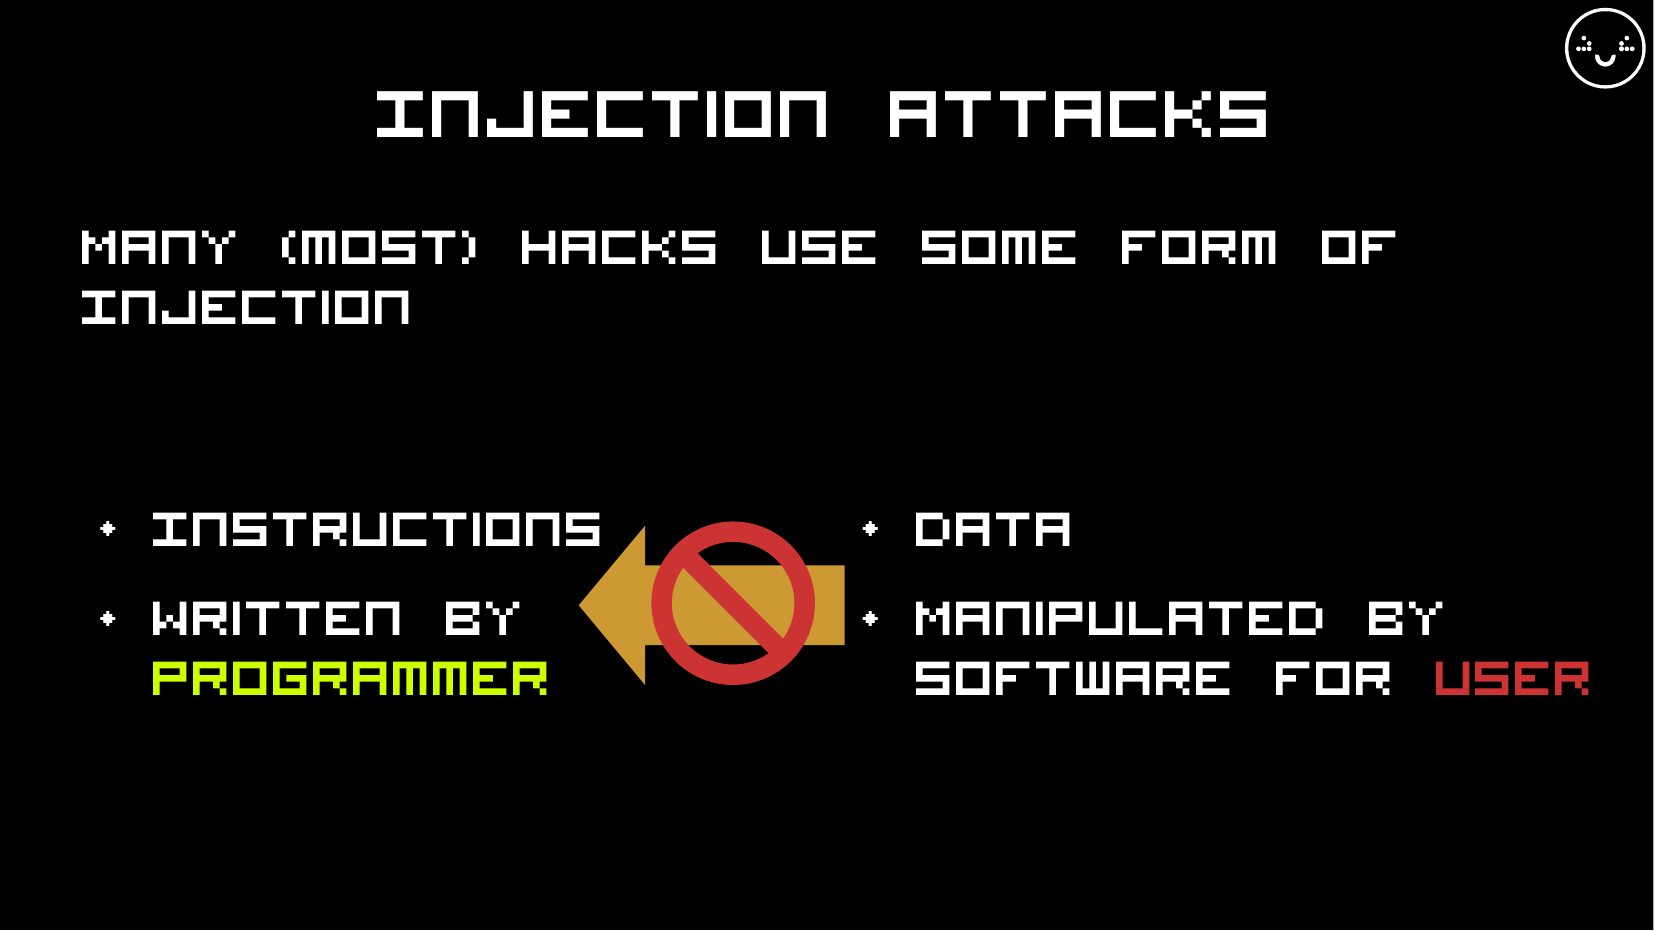

# Injection attacks
Many (most) hacks use some form of Injection
Instructions
Written by programmer
Data
Manipulated by software for user